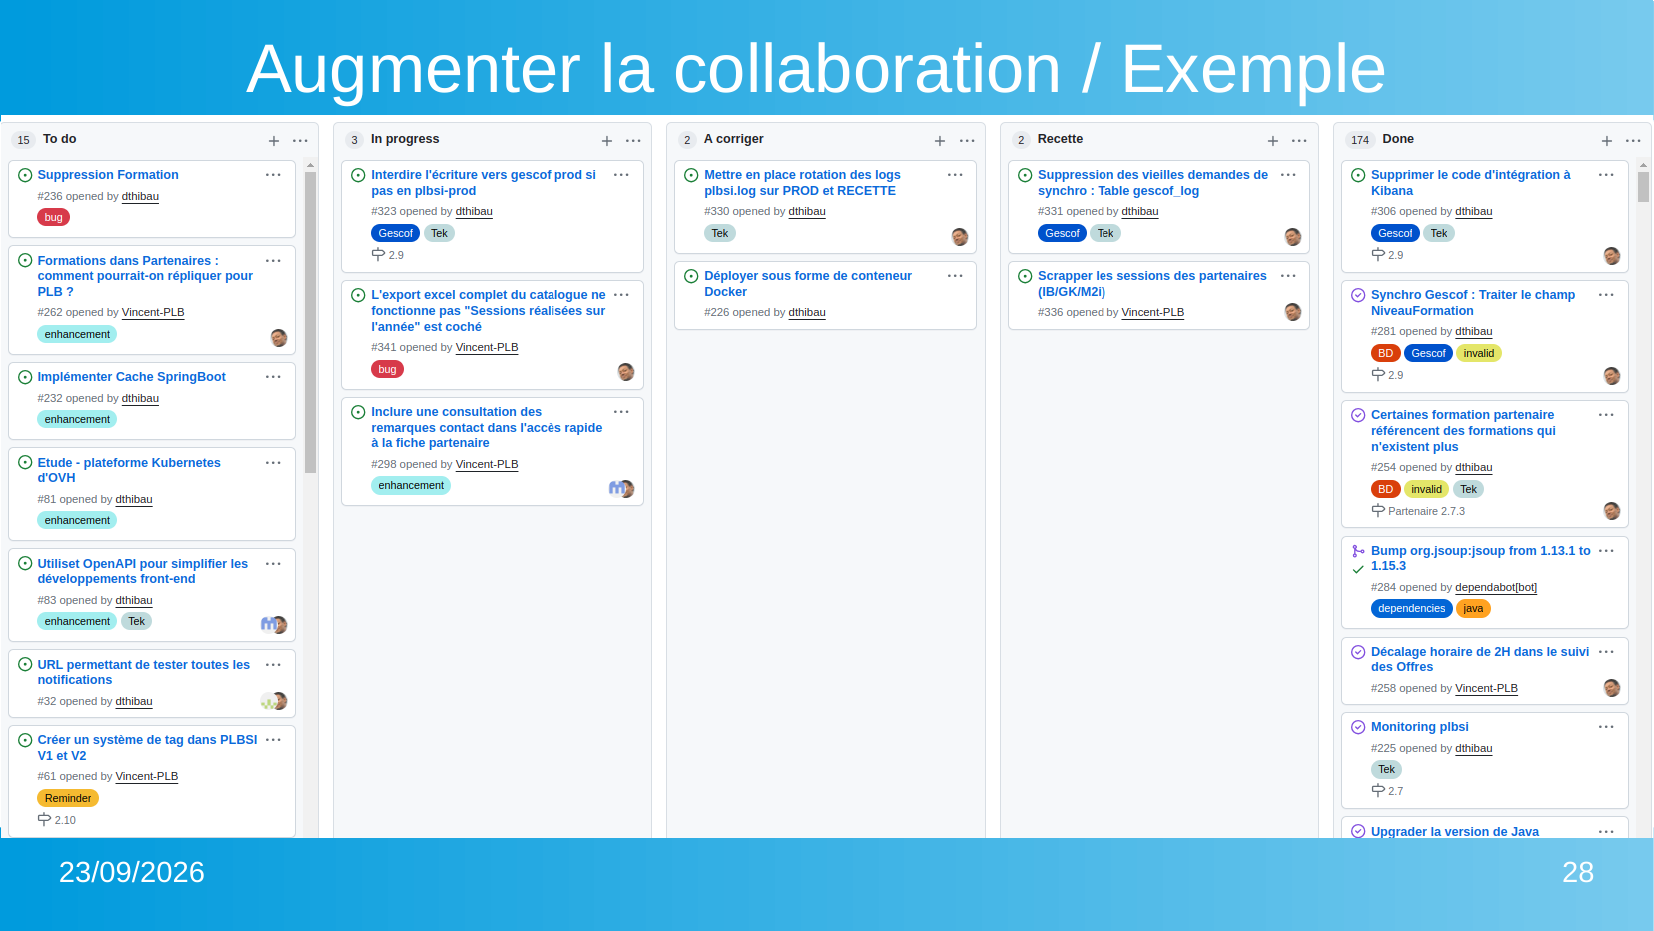

# Augmenter la collaboration / Exemple
28